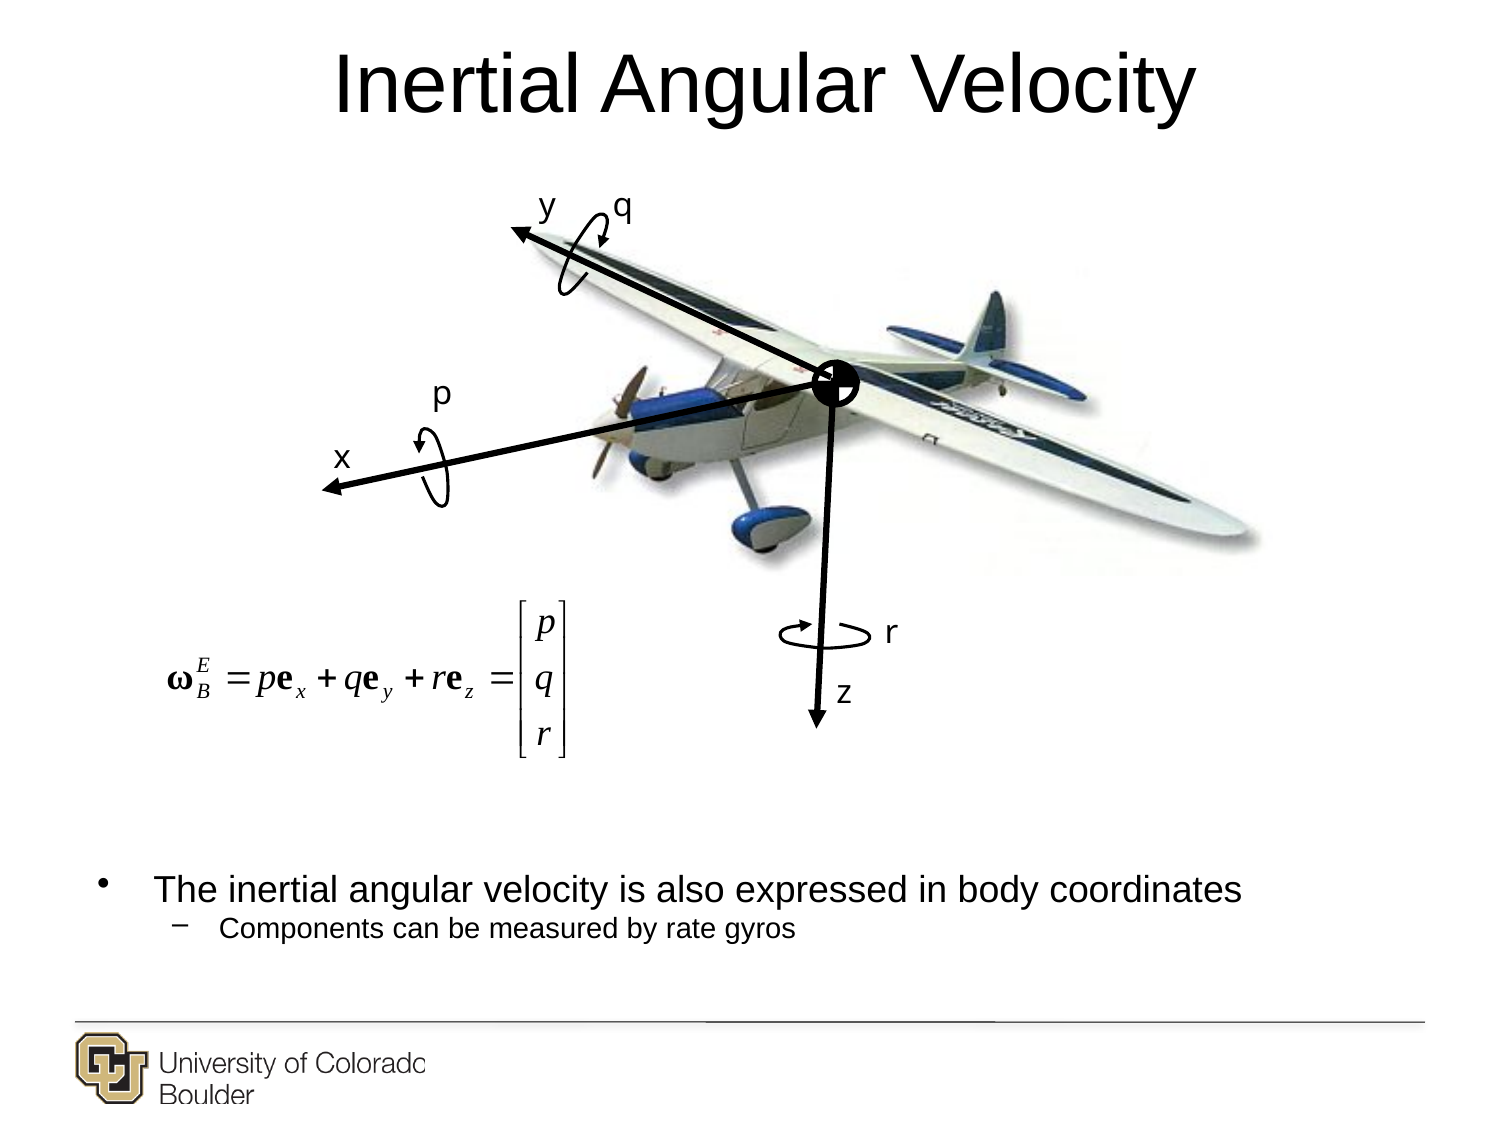

# Inertial Angular Velocity
y
q
p
x
r
z
The inertial angular velocity is also expressed in body coordinates
Components can be measured by rate gyros